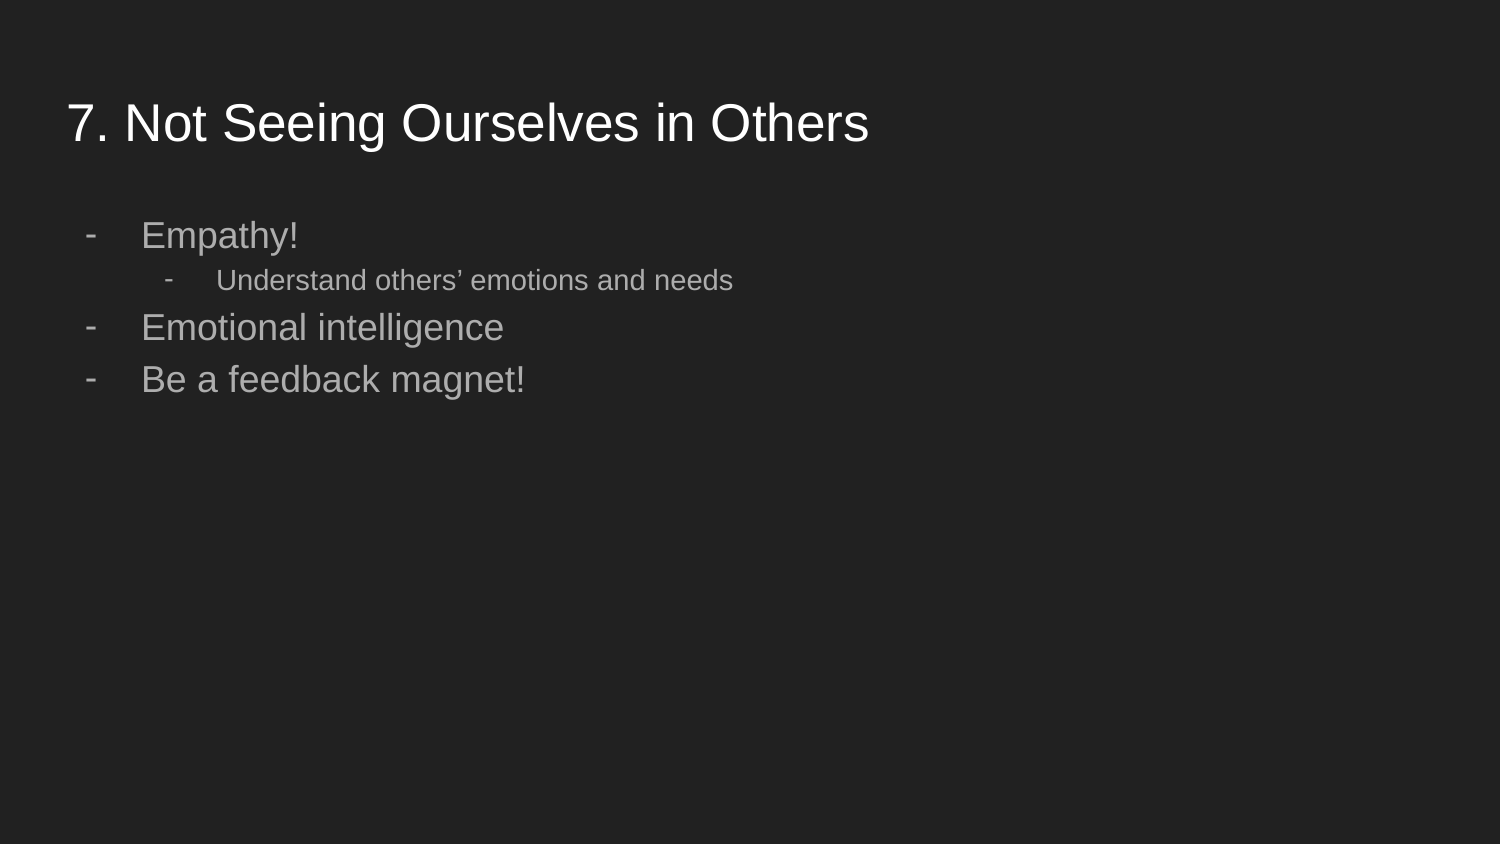

# 7. Not Seeing Ourselves in Others
Empathy!
Understand others’ emotions and needs
Emotional intelligence
Be a feedback magnet!